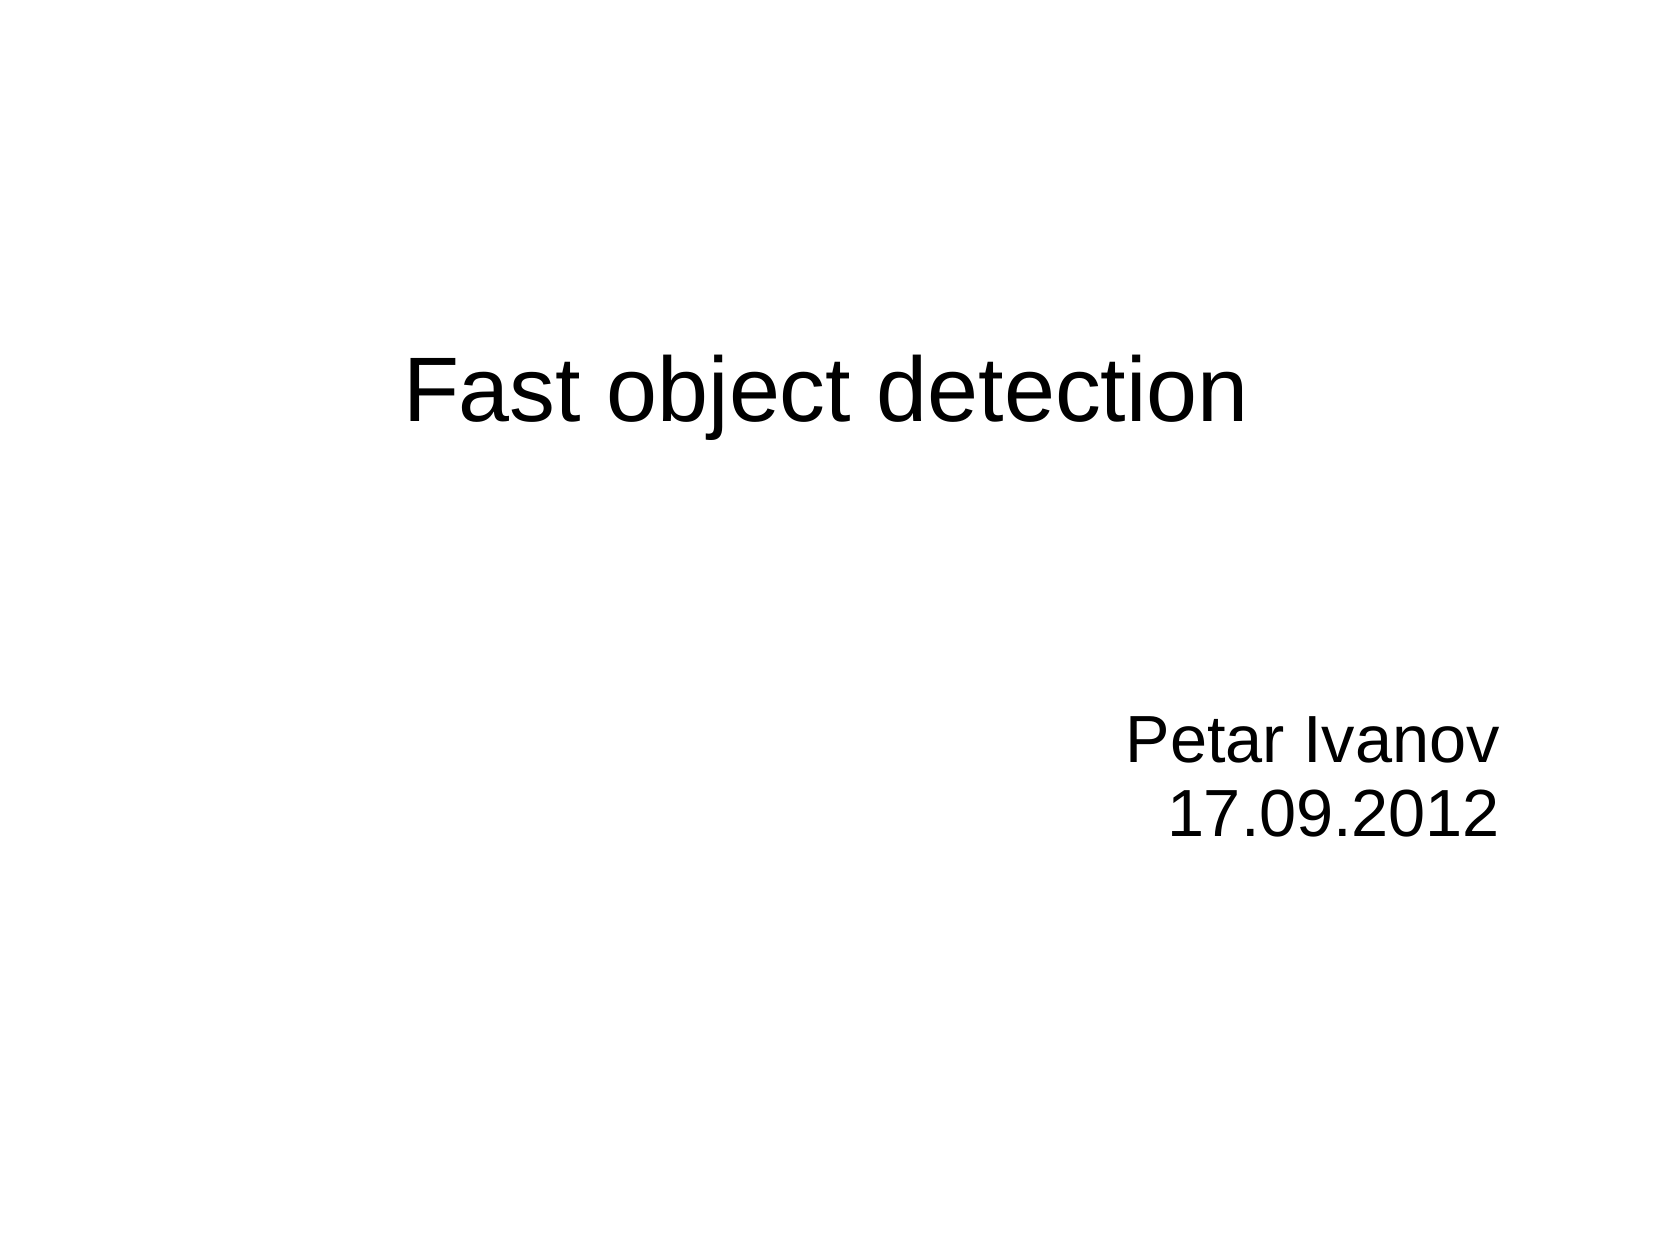

# Fast object detection
Petar Ivanov
17.09.2012